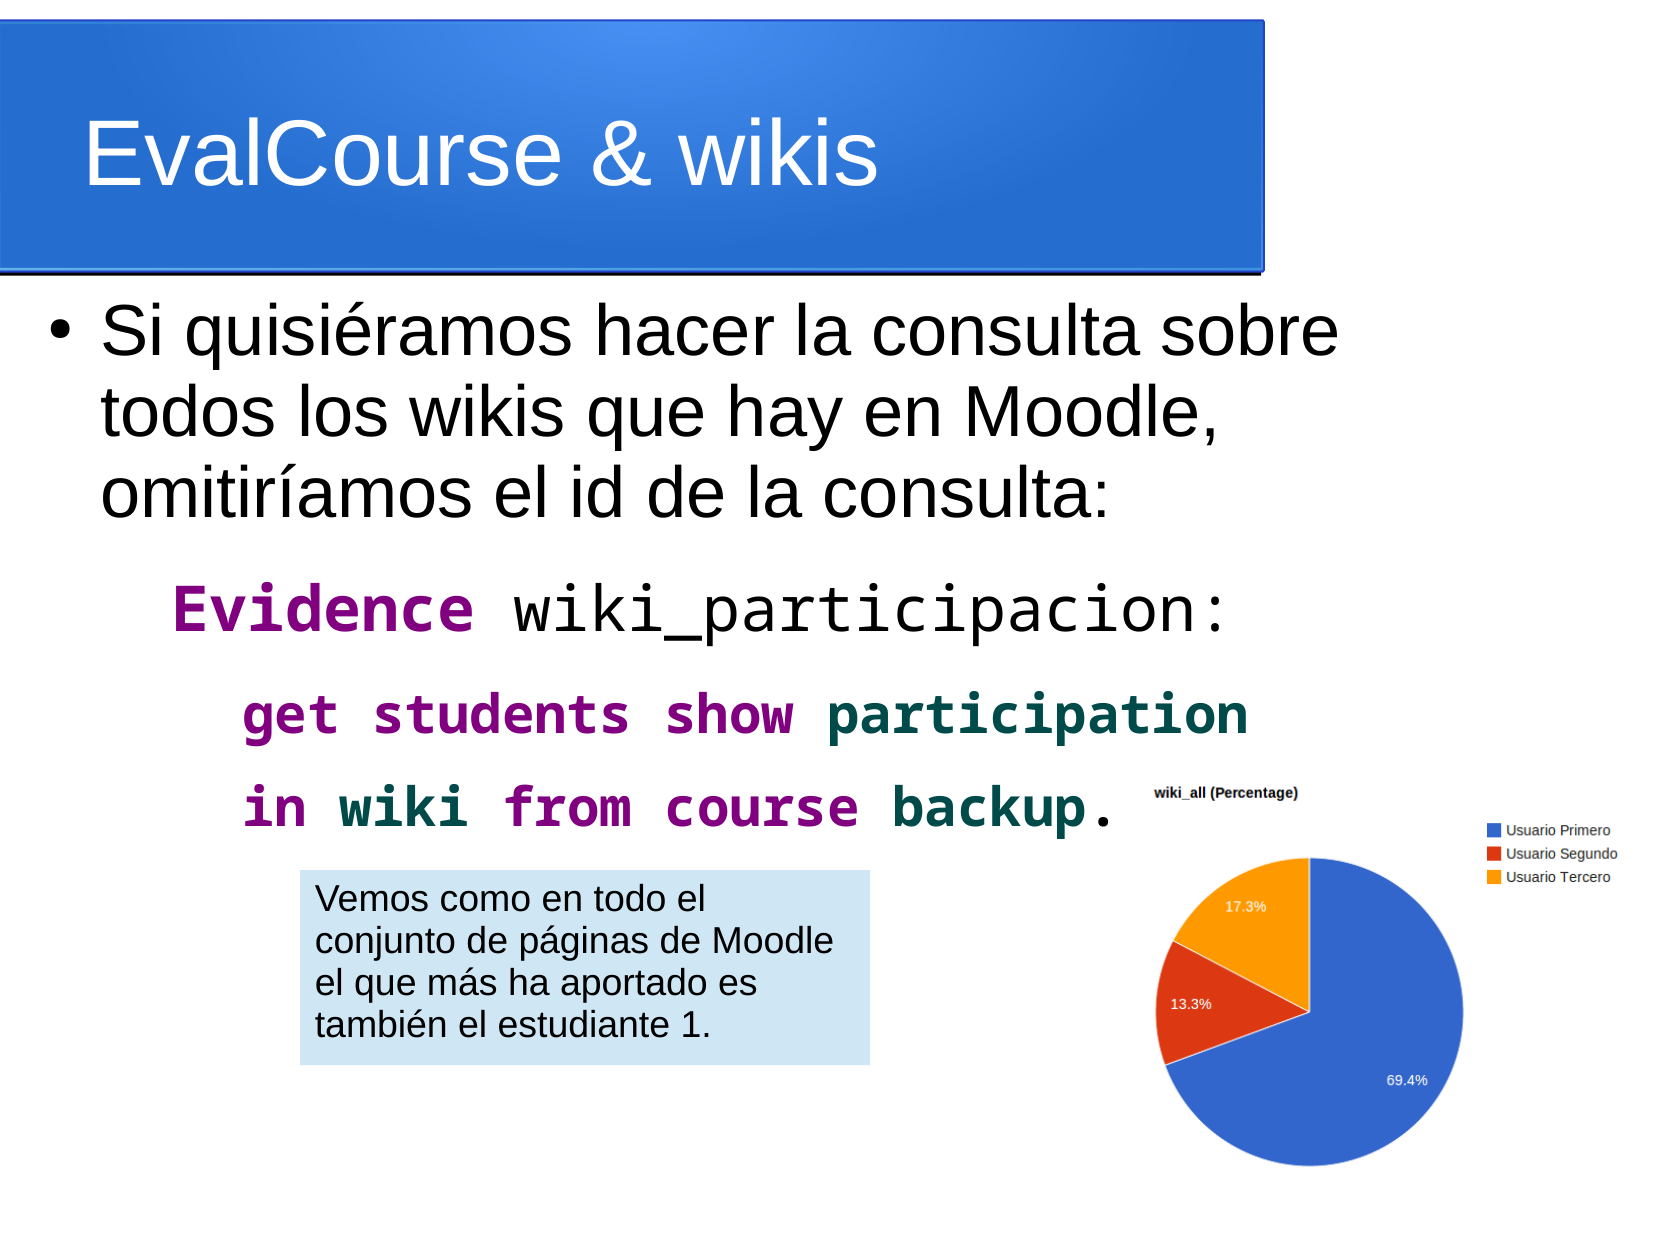

# EvalCourse & wikis
Si quisiéramos hacer la consulta sobre todos los wikis que hay en Moodle, omitiríamos el id de la consulta:
Evidence wiki_participacion:
get students show participation
in wiki from course backup.
Vemos como en todo el conjunto de páginas de Moodle el que más ha aportado es también el estudiante 1.